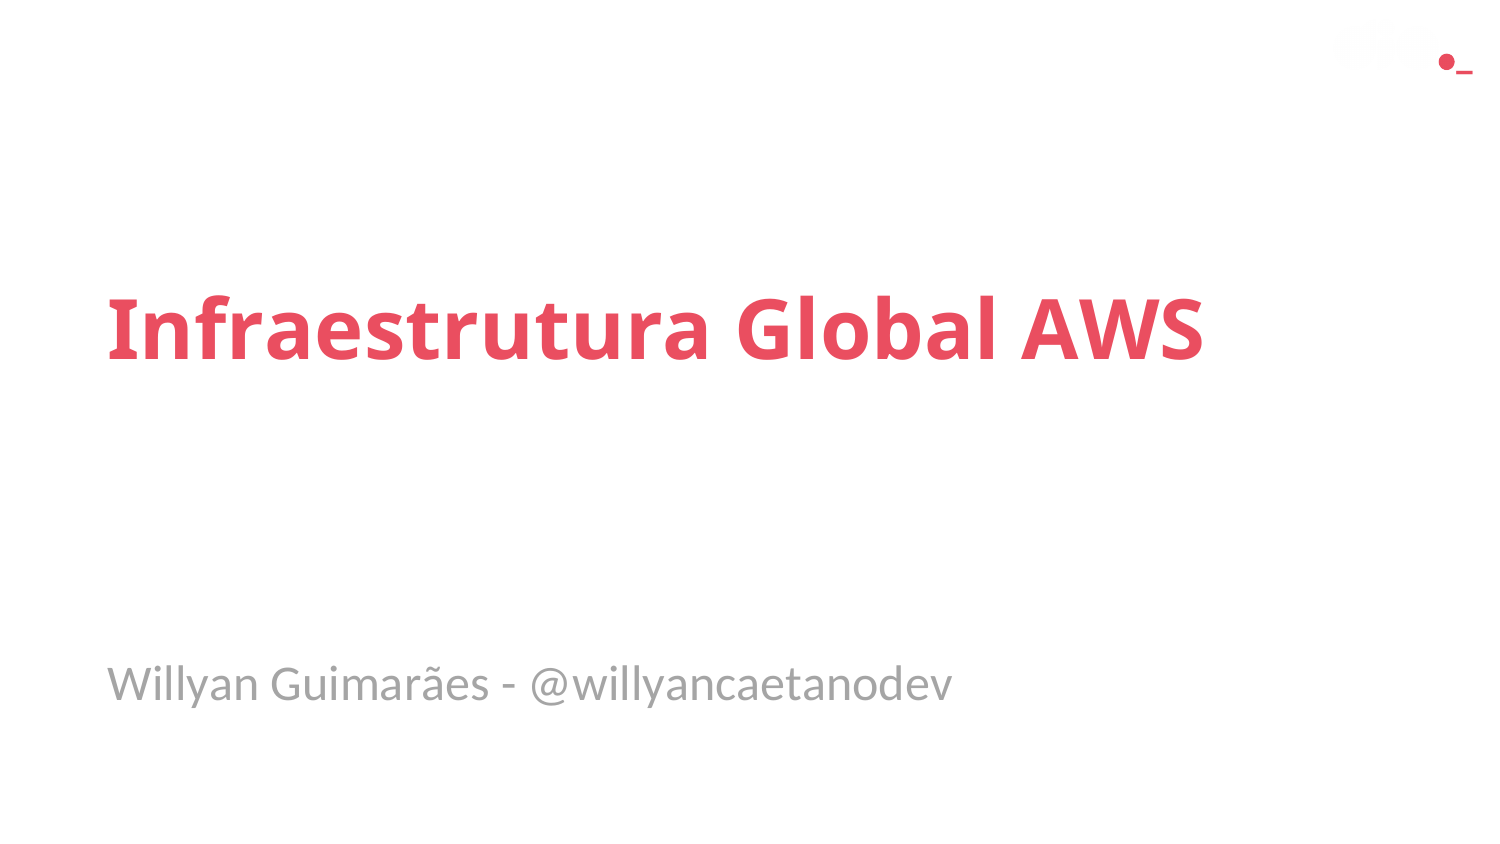

Infraestrutura Global AWS
Willyan Guimarães - @willyancaetanodev